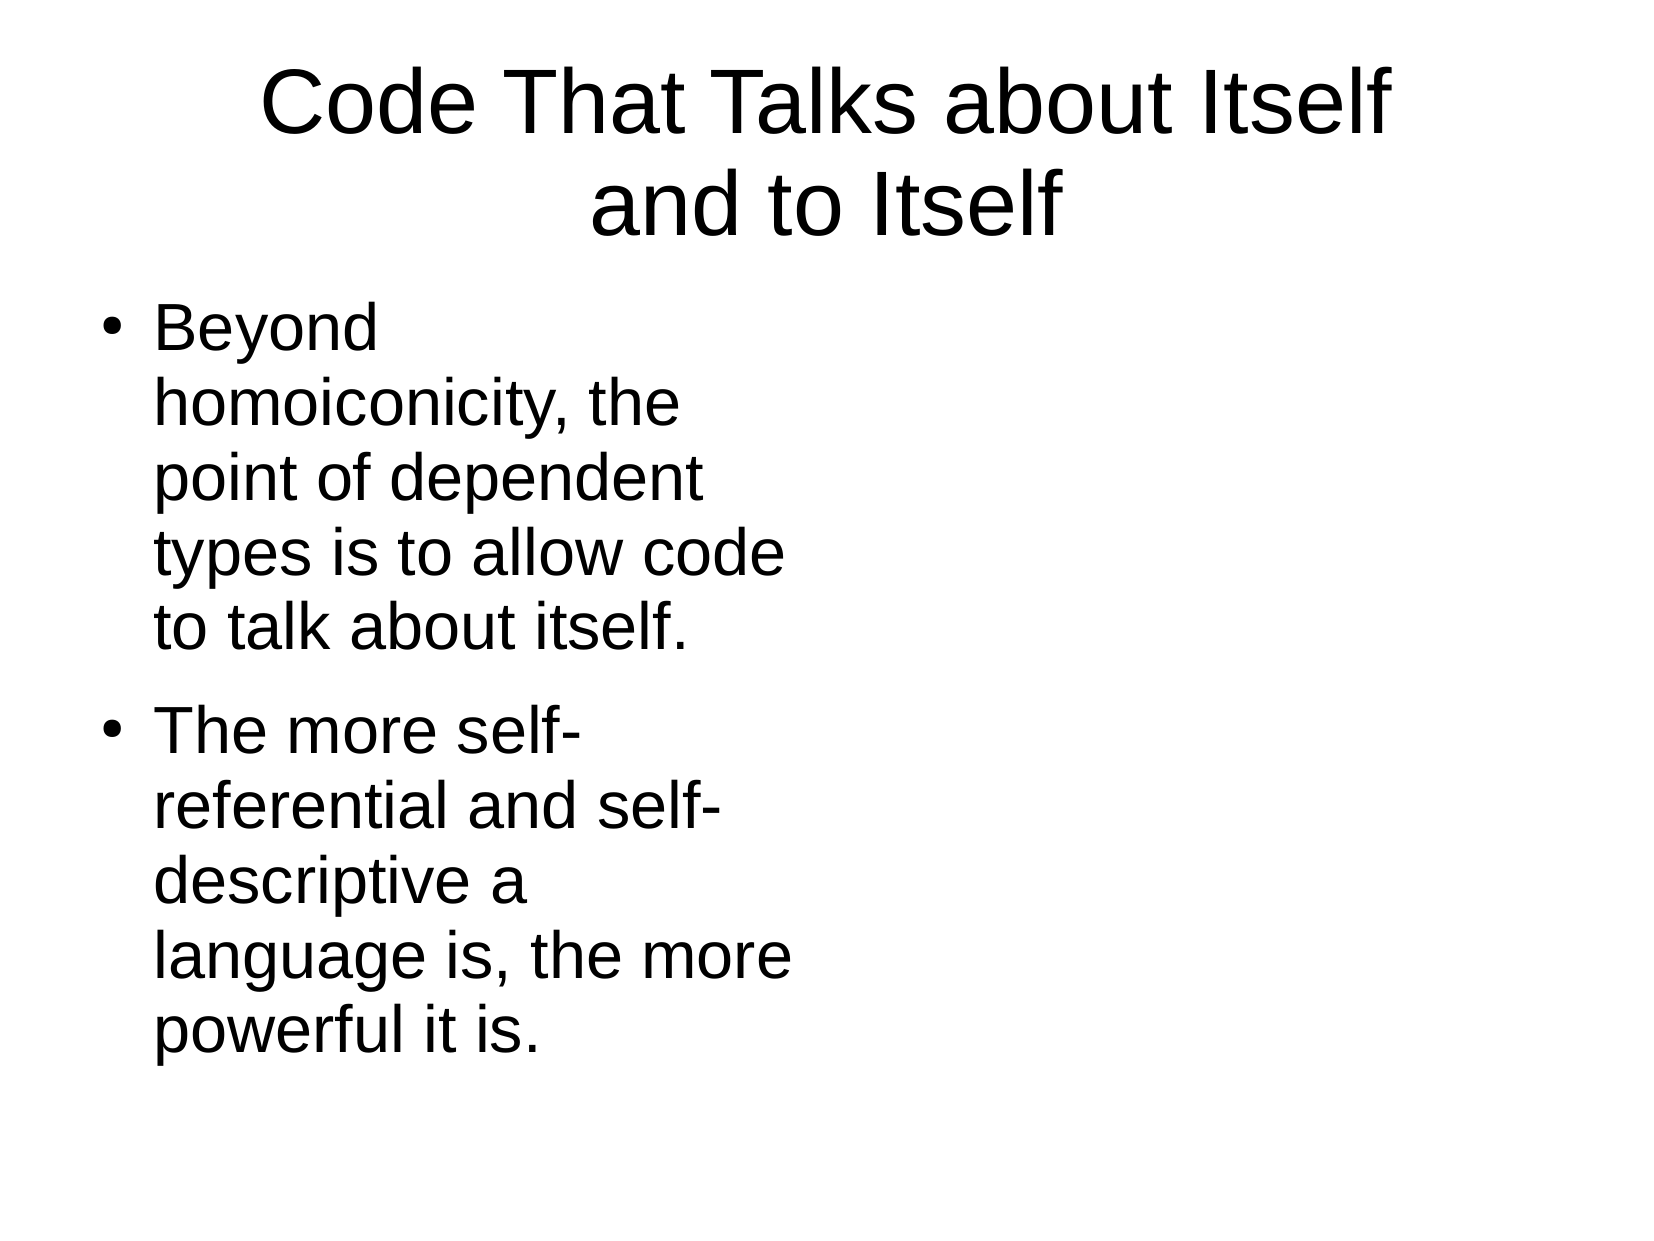

# Code That Talks about Itself and to Itself
Beyond homoiconicity, the point of dependent types is to allow code to talk about itself.
The more self-referential and self-descriptive a language is, the more powerful it is.